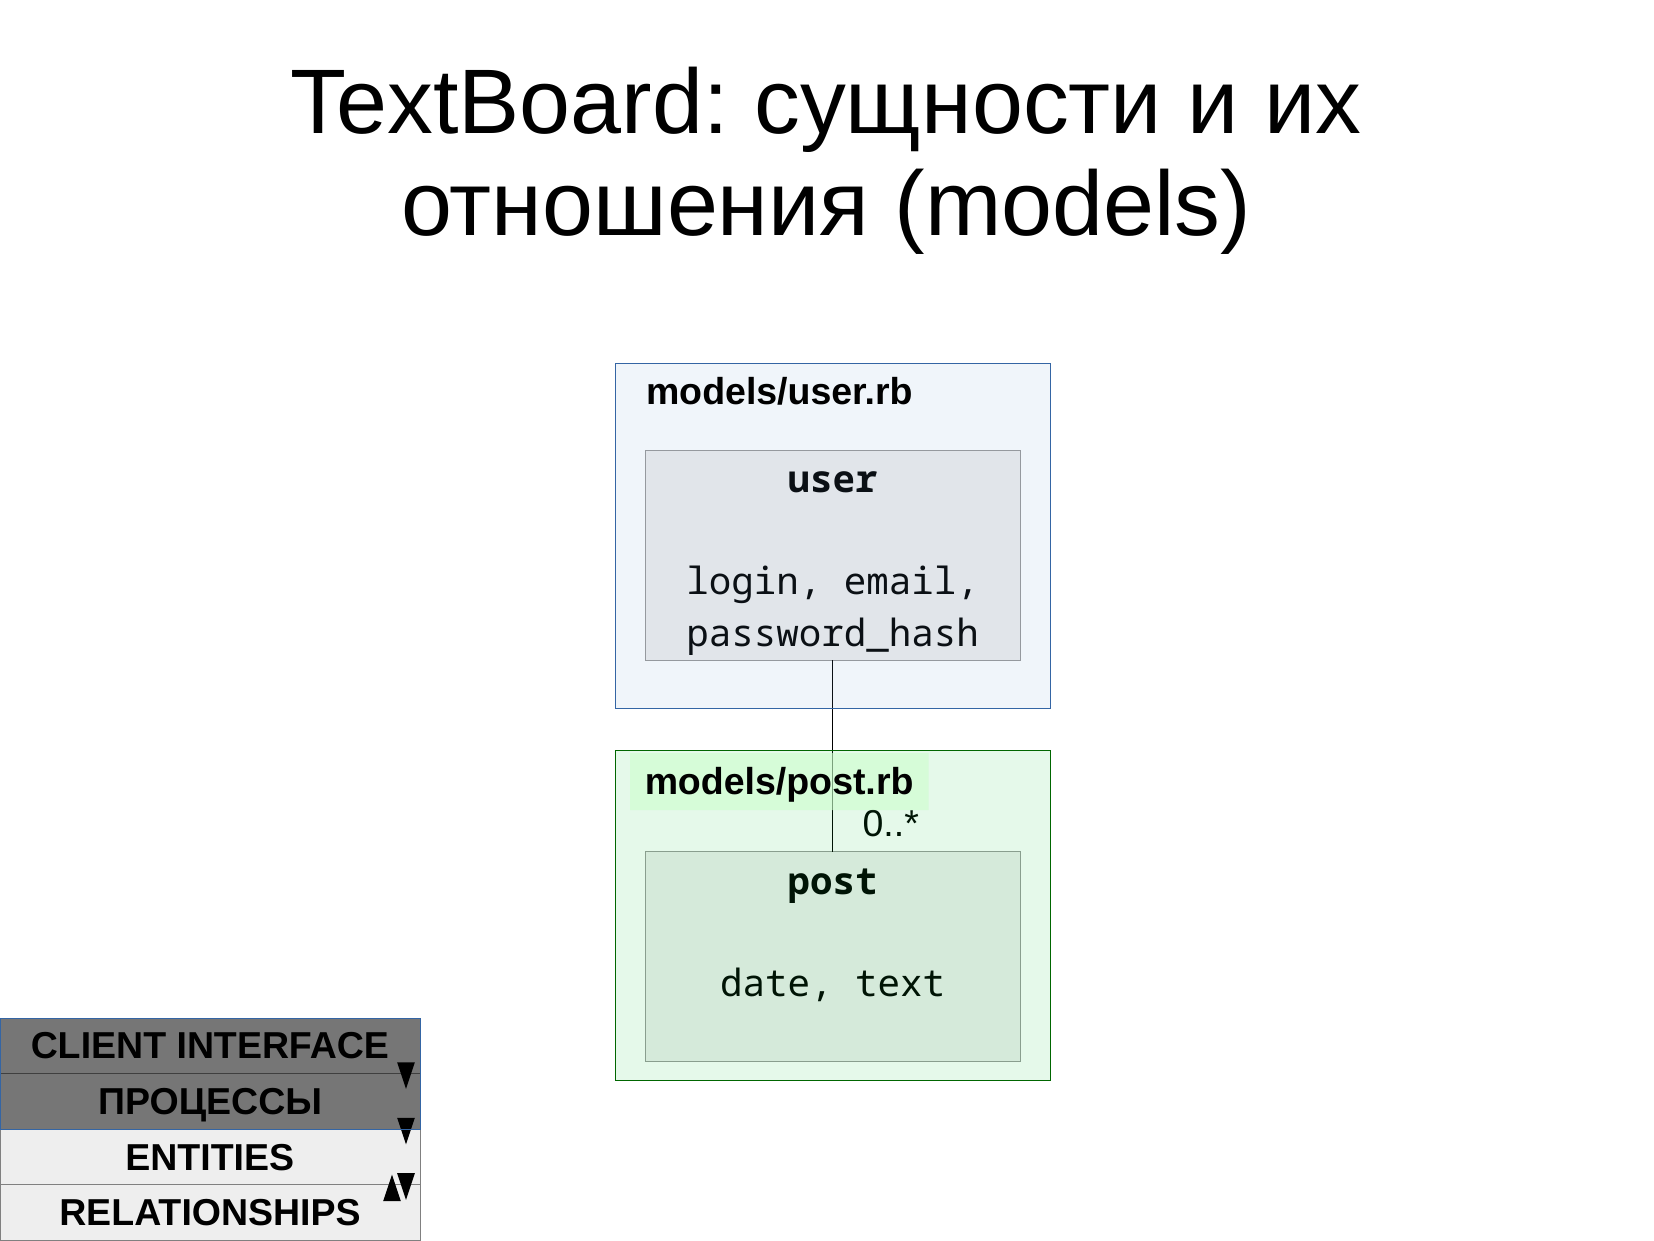

# TextBoard: сущности и их отношения (models)
models/user.rb
user
login, email,
password_hash
models/post.rb
0..*
post
date, text
CLIENT INTERFACE
ПРОЦЕССЫ
ENTITIES
RELATIONSHIPS